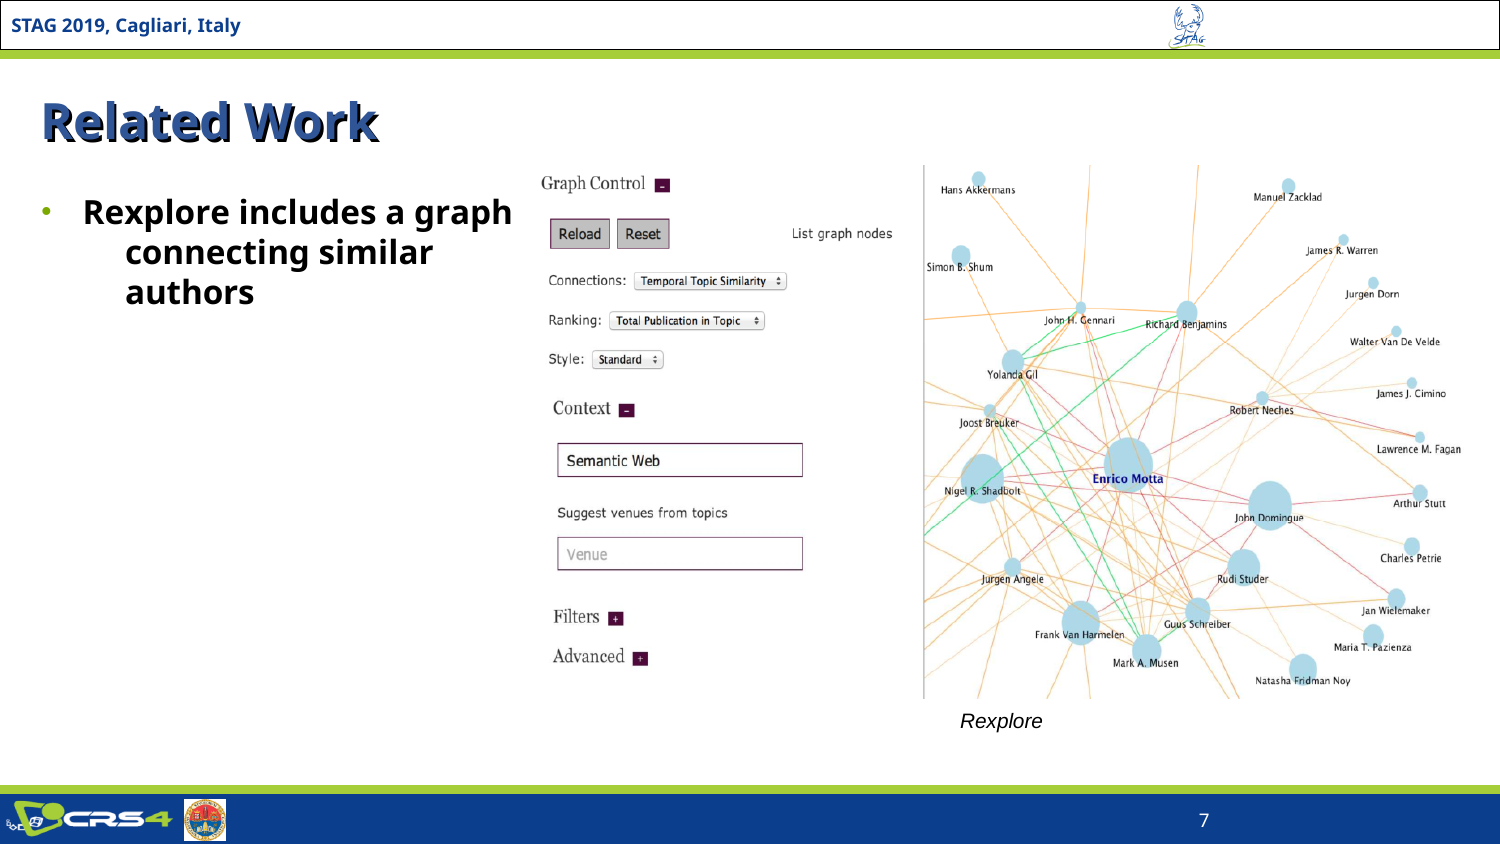

# Related Work
Rexplore includes a graph connecting similar authors
Rexplore